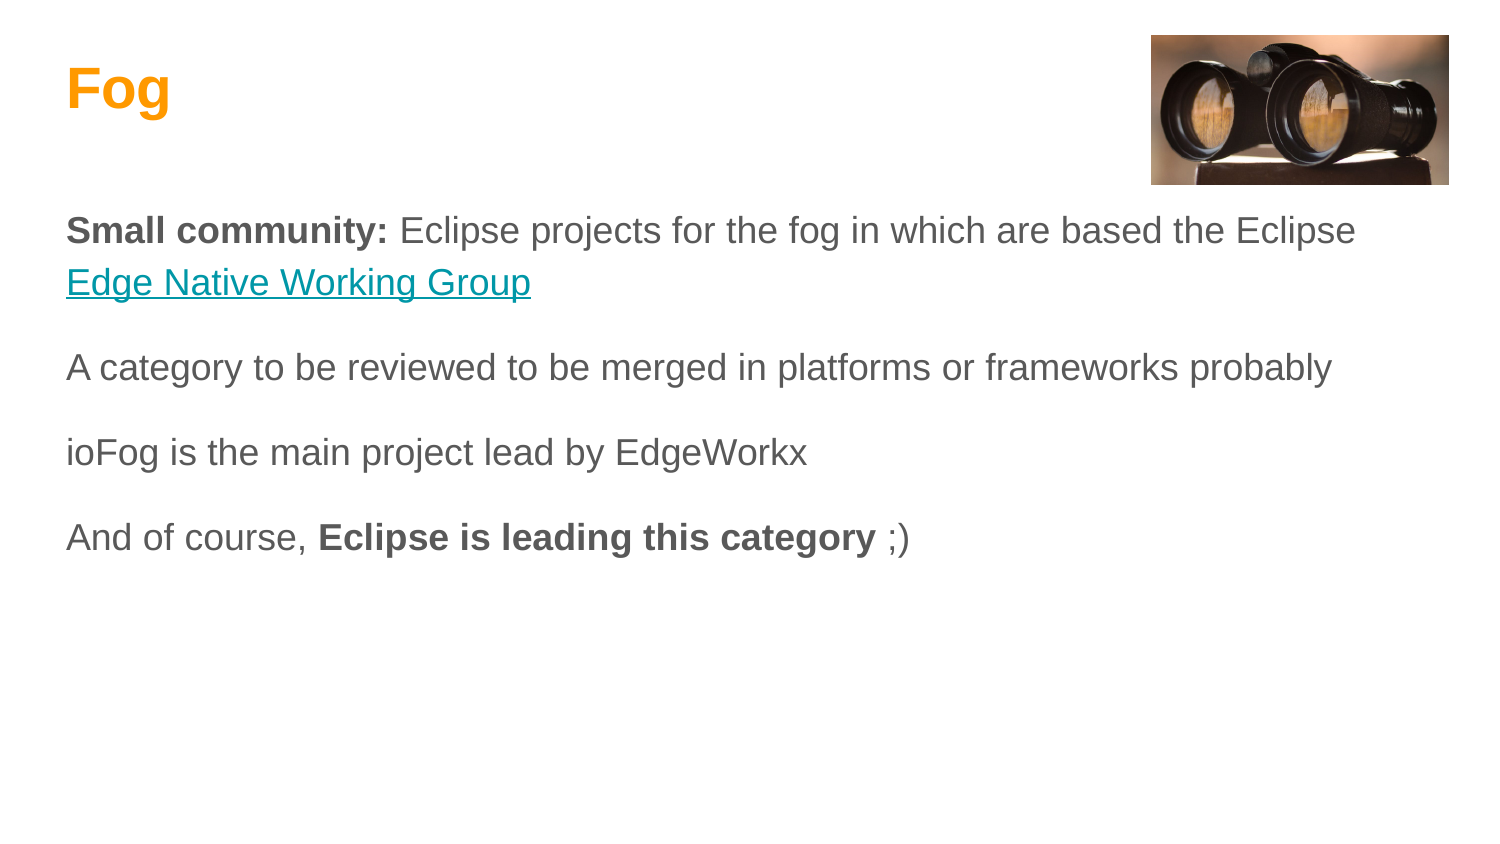

# Fog
Small community: Eclipse projects for the fog in which are based the Eclipse Edge Native Working Group
A category to be reviewed to be merged in platforms or frameworks probably
ioFog is the main project lead by EdgeWorkx
And of course, Eclipse is leading this category ;)